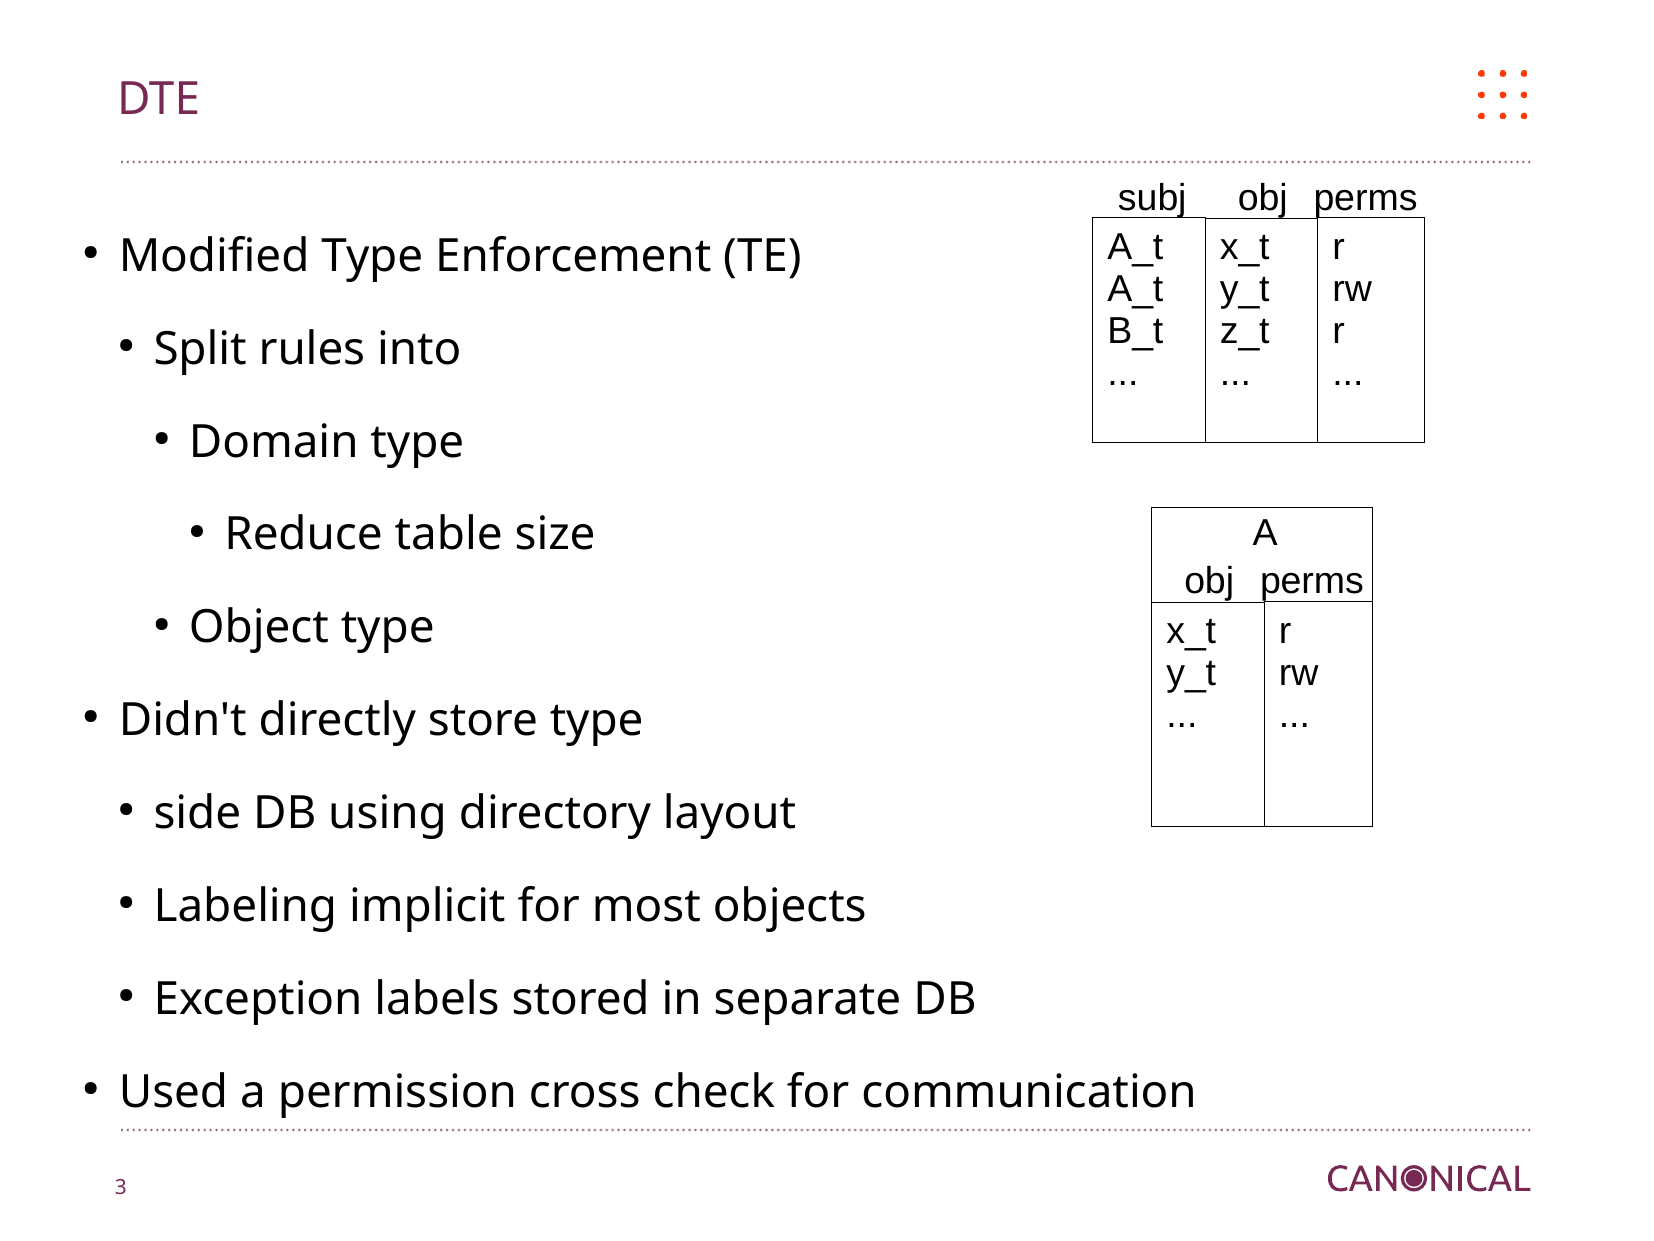

# DTE
subj
obj
perms
A_t
A_t
B_t
...
r
rw
r
...
x_t
y_t
z_t
...
Modified Type Enforcement (TE)
Split rules into
Domain type
Reduce table size
Object type
Didn't directly store type
side DB using directory layout
Labeling implicit for most objects
Exception labels stored in separate DB
Used a permission cross check for communication
A
obj
perms
r
rw
...
x_t
y_t
...